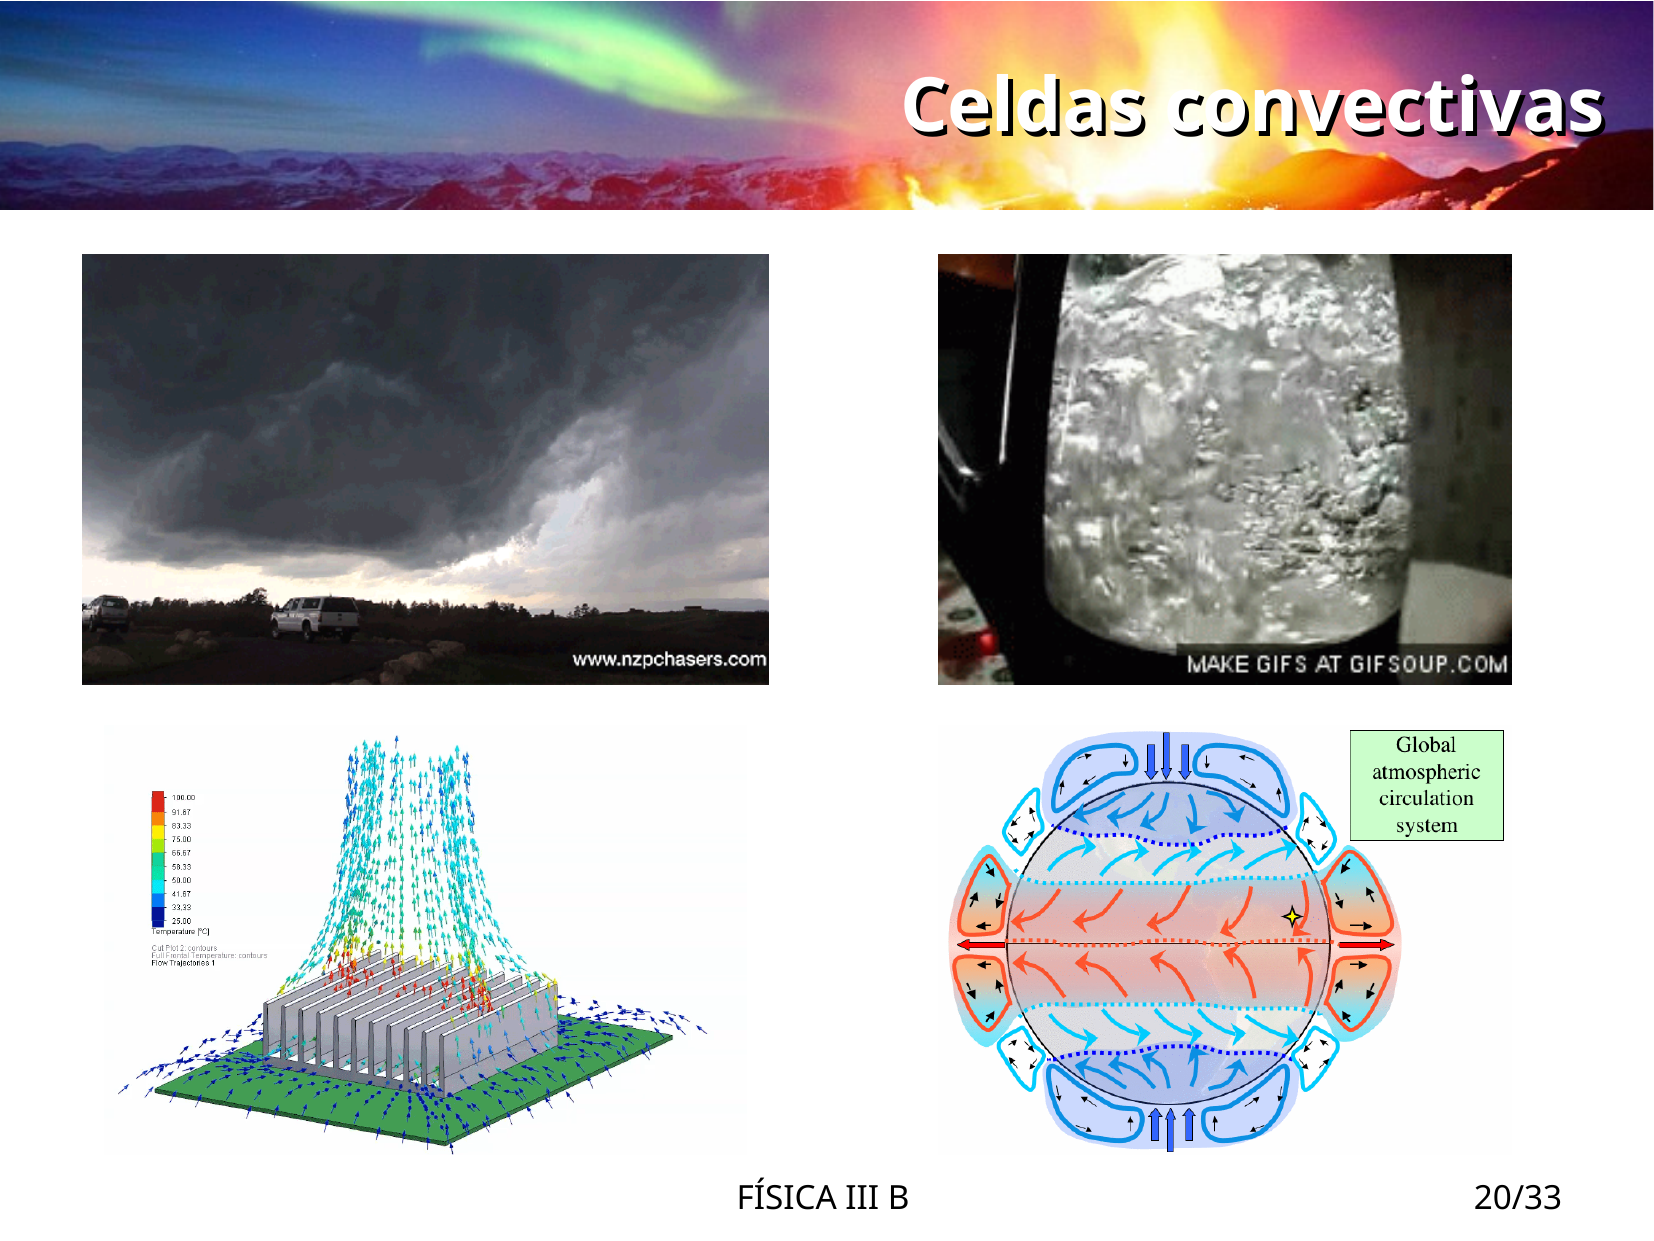

# Celdas convectivas
FÍSICA III B
20